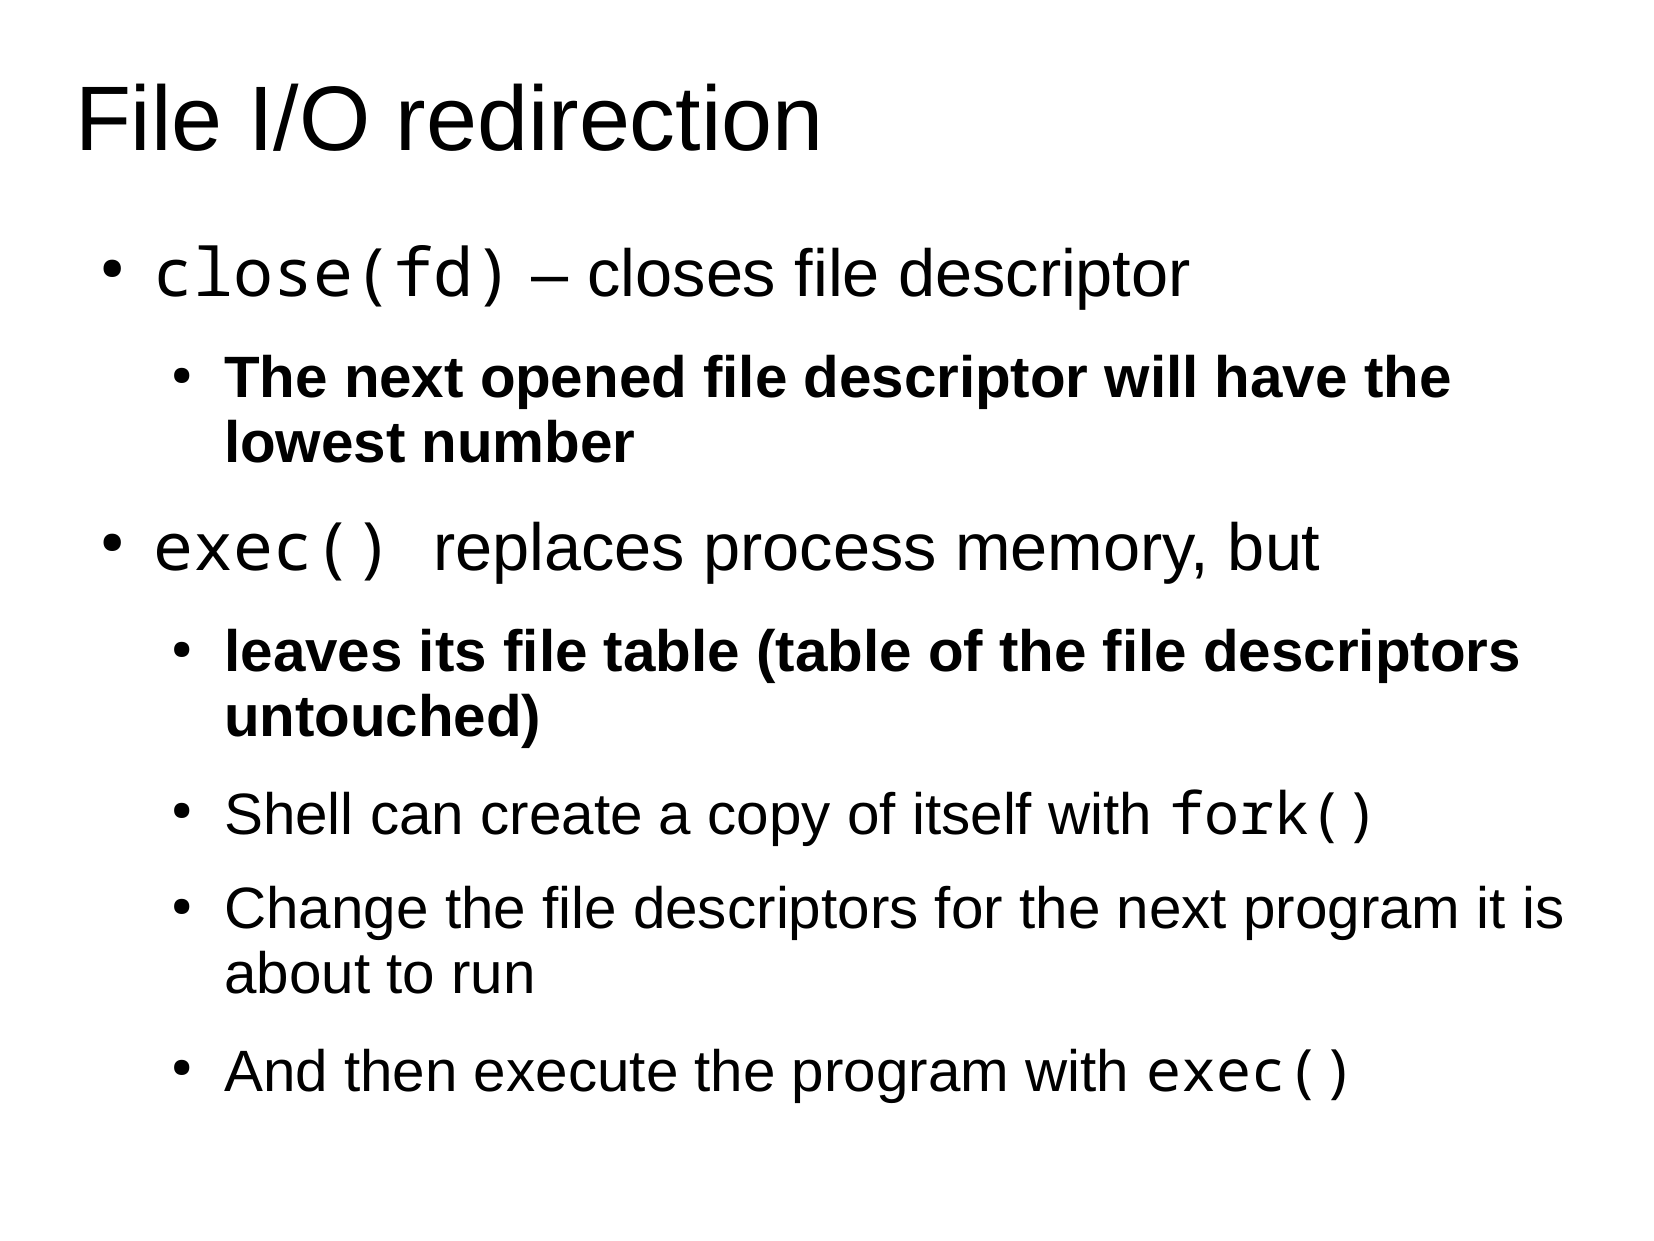

# File I/O redirection
close(fd) – closes file descriptor
The next opened file descriptor will have the lowest number
exec() replaces process memory, but
leaves its file table (table of the file descriptors untouched)
Shell can create a copy of itself with fork()
Change the file descriptors for the next program it is about to run
And then execute the program with exec()